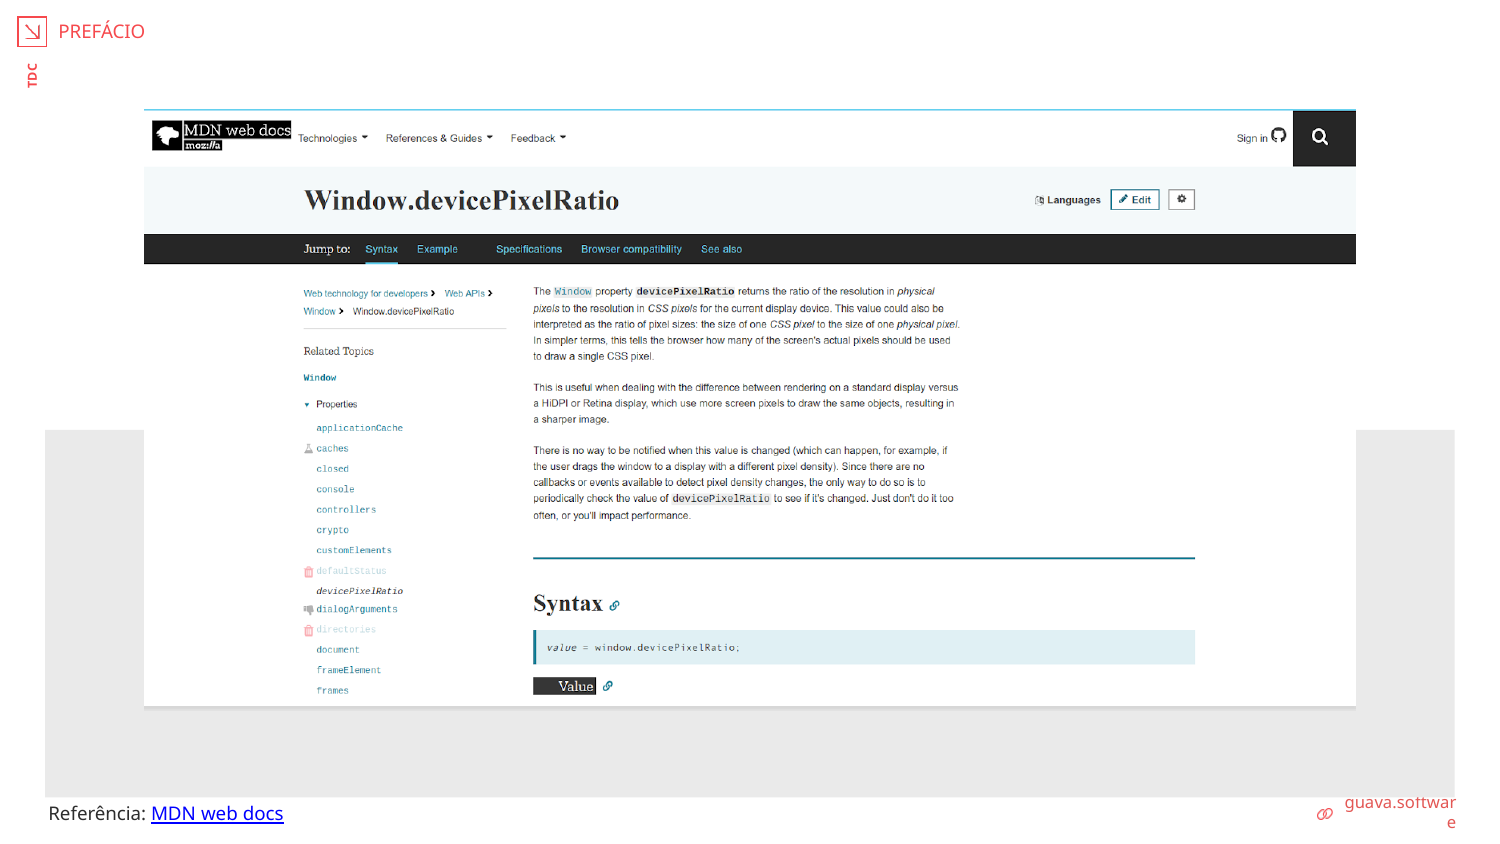

# PREFÁCIO
TDC
Referência: MDN web docs